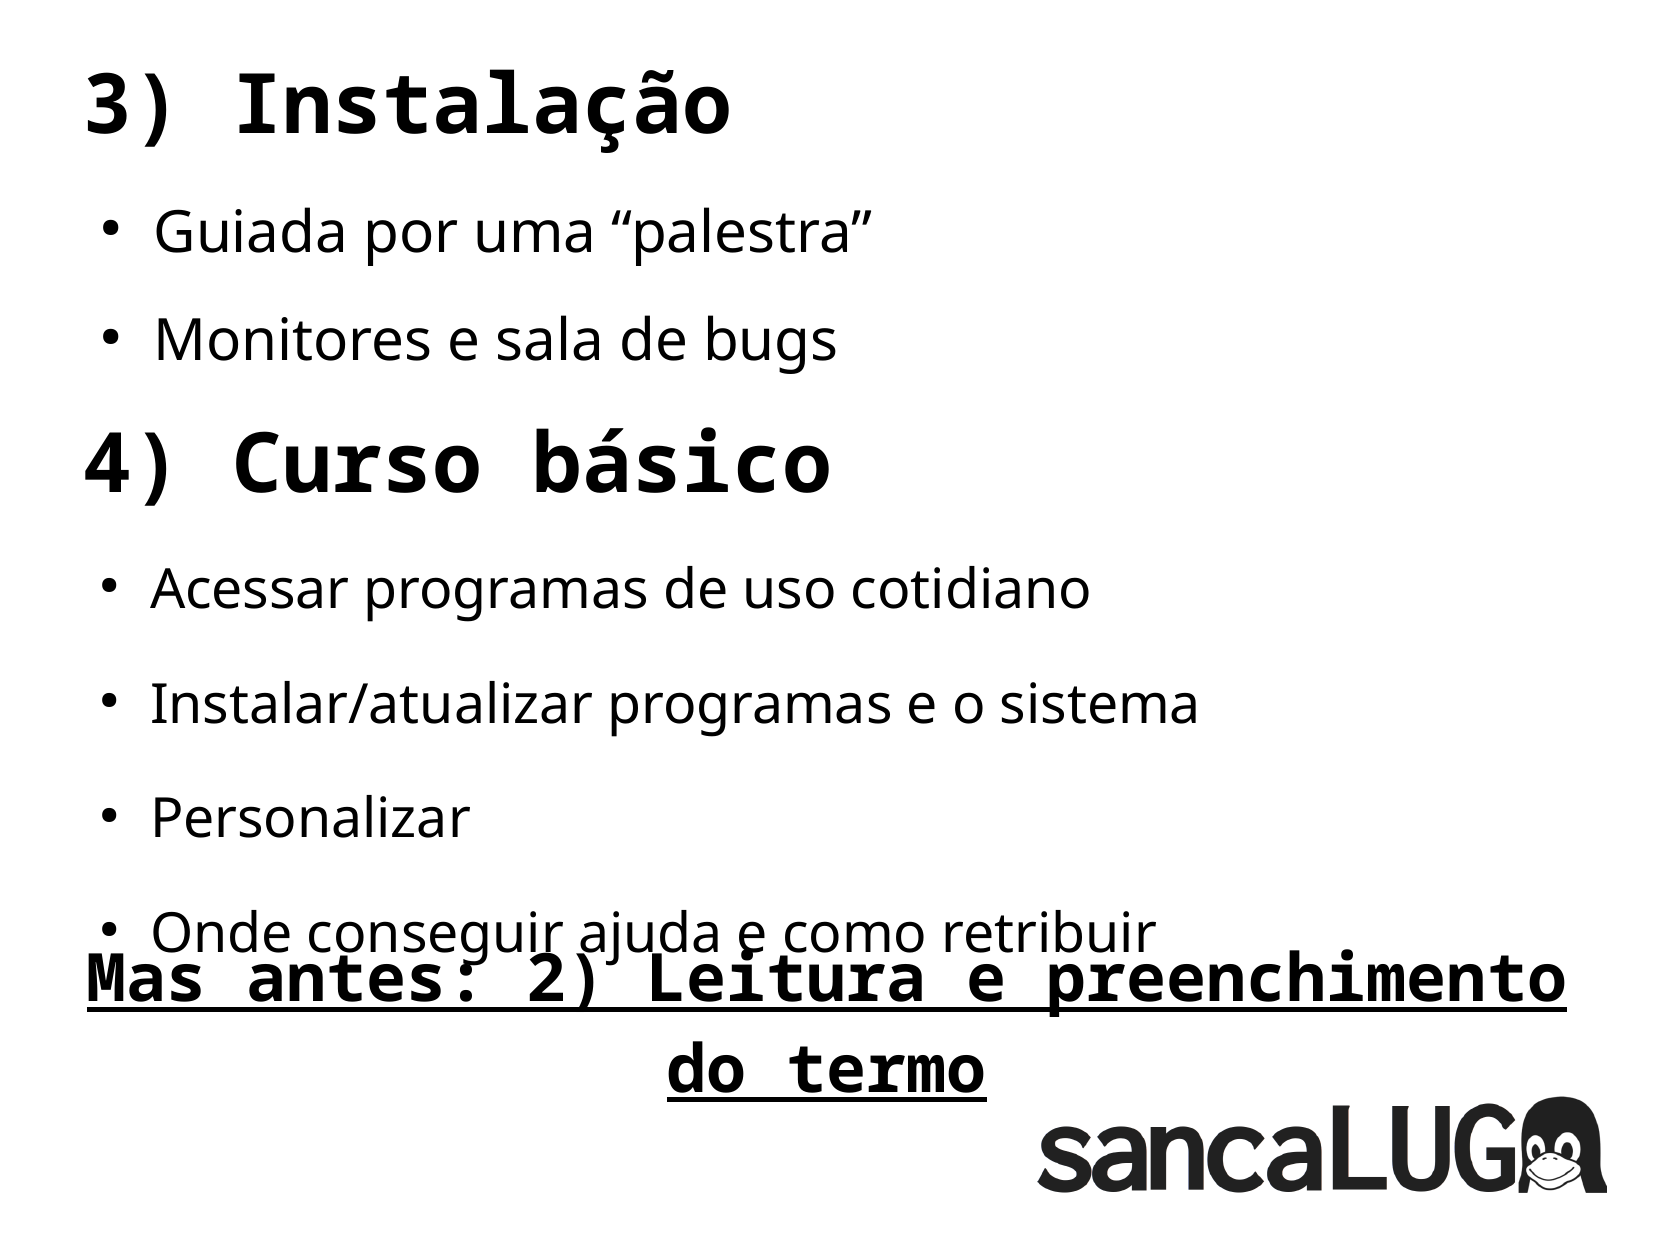

# 3) Instalação
Guiada por uma “palestra”
Monitores e sala de bugs
4) Curso básico
Acessar programas de uso cotidiano
Instalar/atualizar programas e o sistema
Personalizar
Onde conseguir ajuda e como retribuir
Mas antes: 2) Leitura e preenchimento do termo